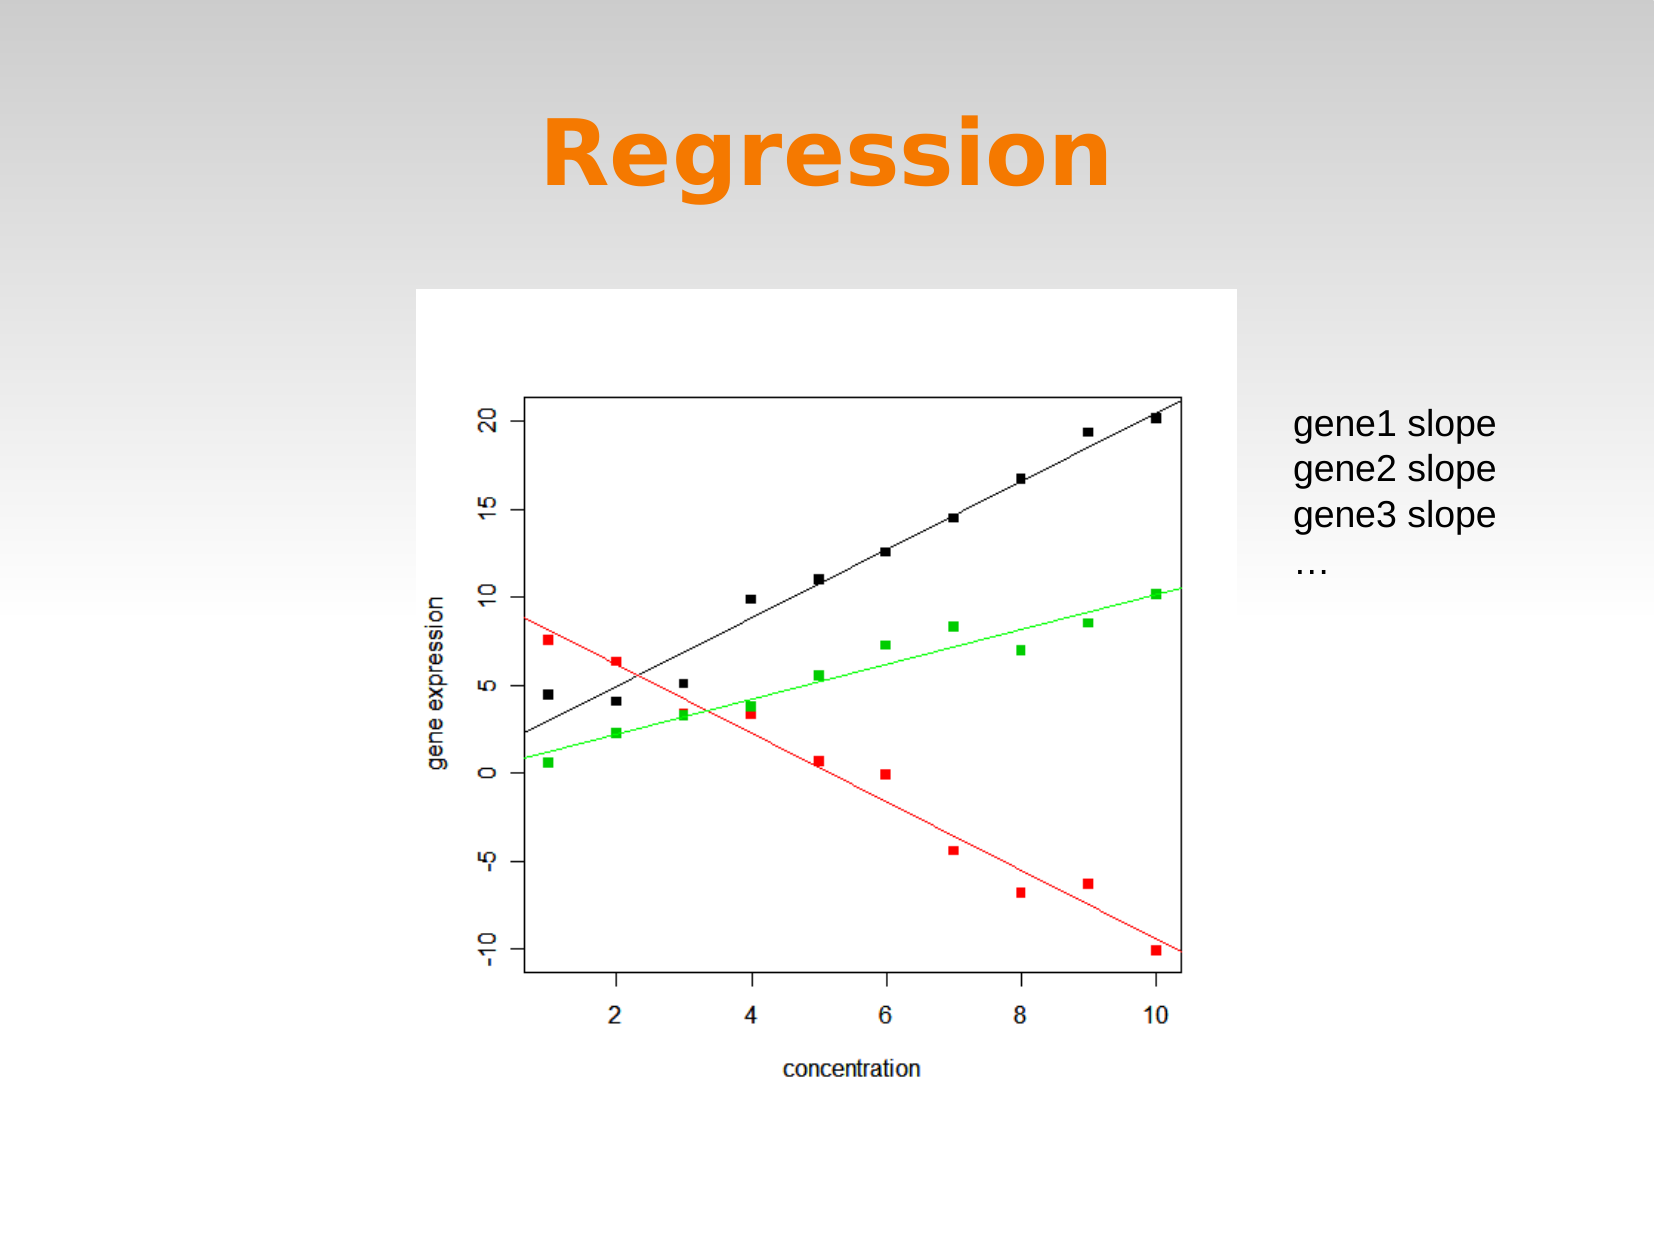

Regression
gene2 slope
gene3 slope
…
gene1 slope